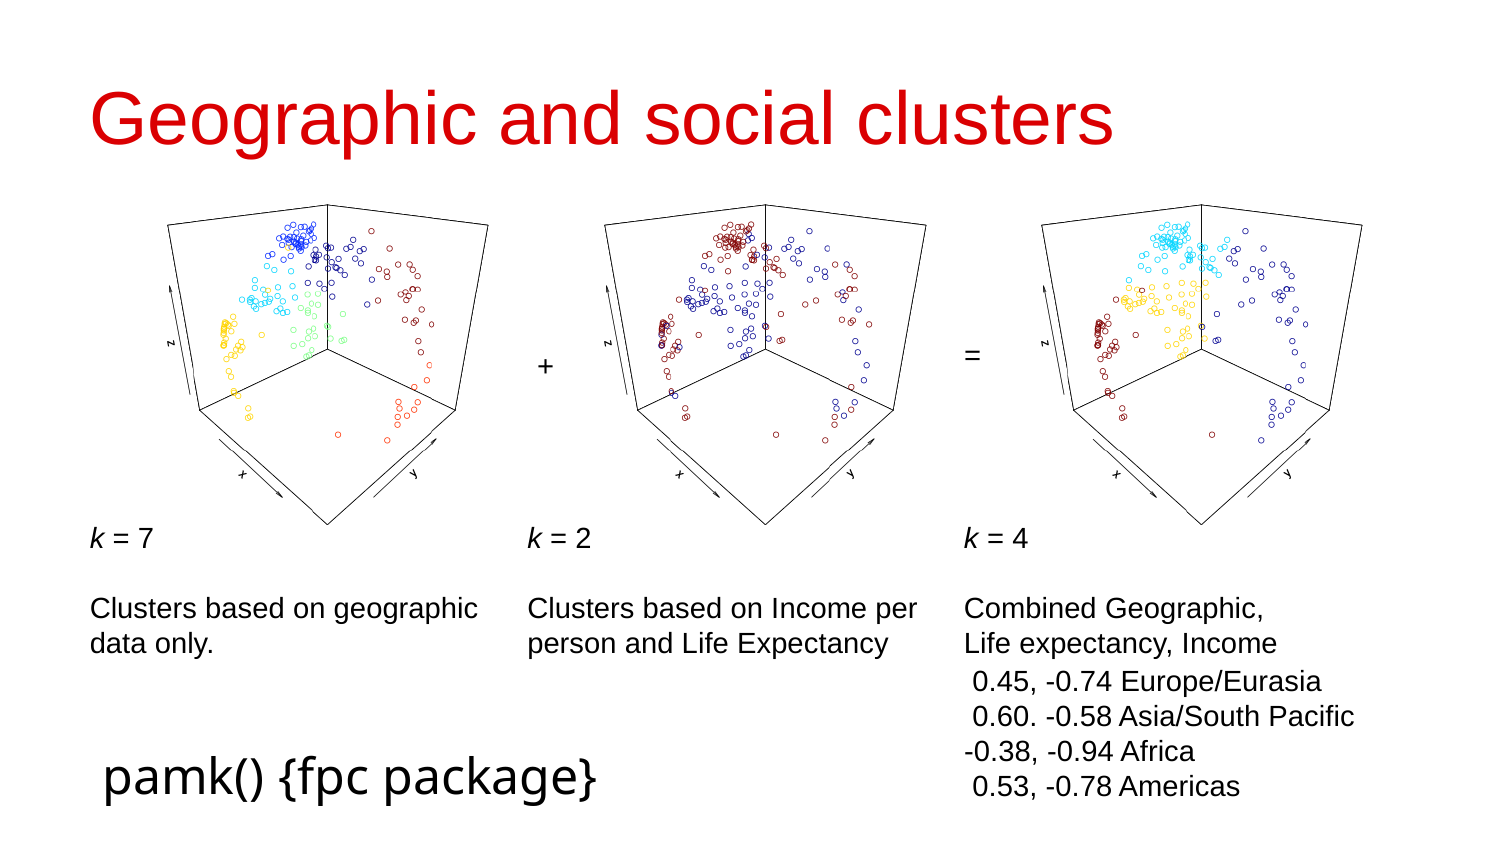

Geographic and social clusters
=
+
k = 7
Clusters based on geographic
data only.
k = 2
Clusters based on Income per person and Life Expectancy
k = 4
Combined Geographic,
Life expectancy, Income
 0.45, -0.74 Europe/Eurasia
 0.60. -0.58 Asia/South Pacific
-0.38, -0.94 Africa
 0.53, -0.78 Americas
pamk() {fpc package}